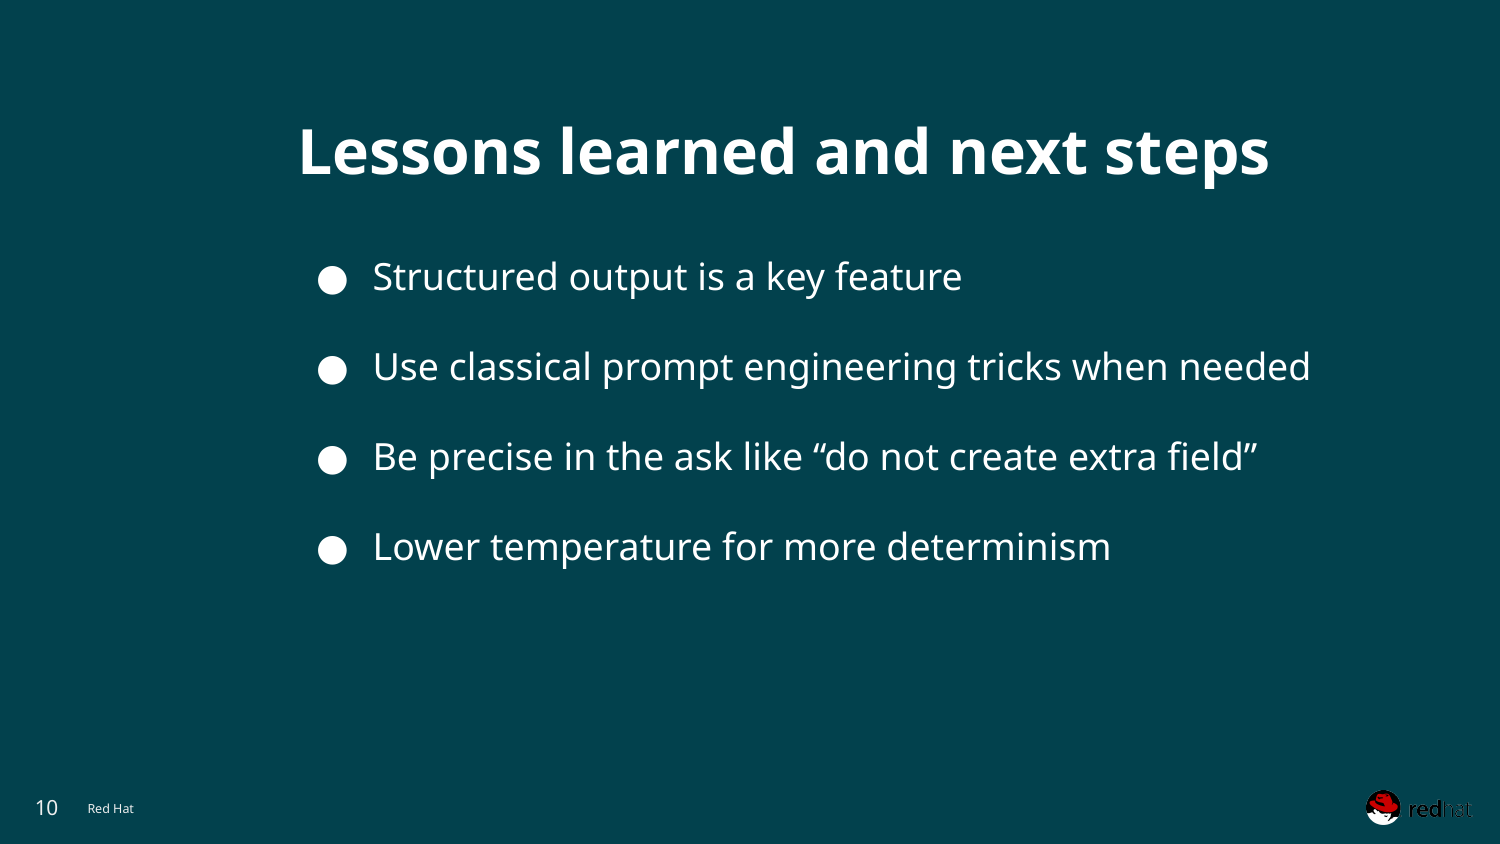

Lessons learned and next steps
Structured output is a key feature
Use classical prompt engineering tricks when needed
Be precise in the ask like “do not create extra field”
Lower temperature for more determinism